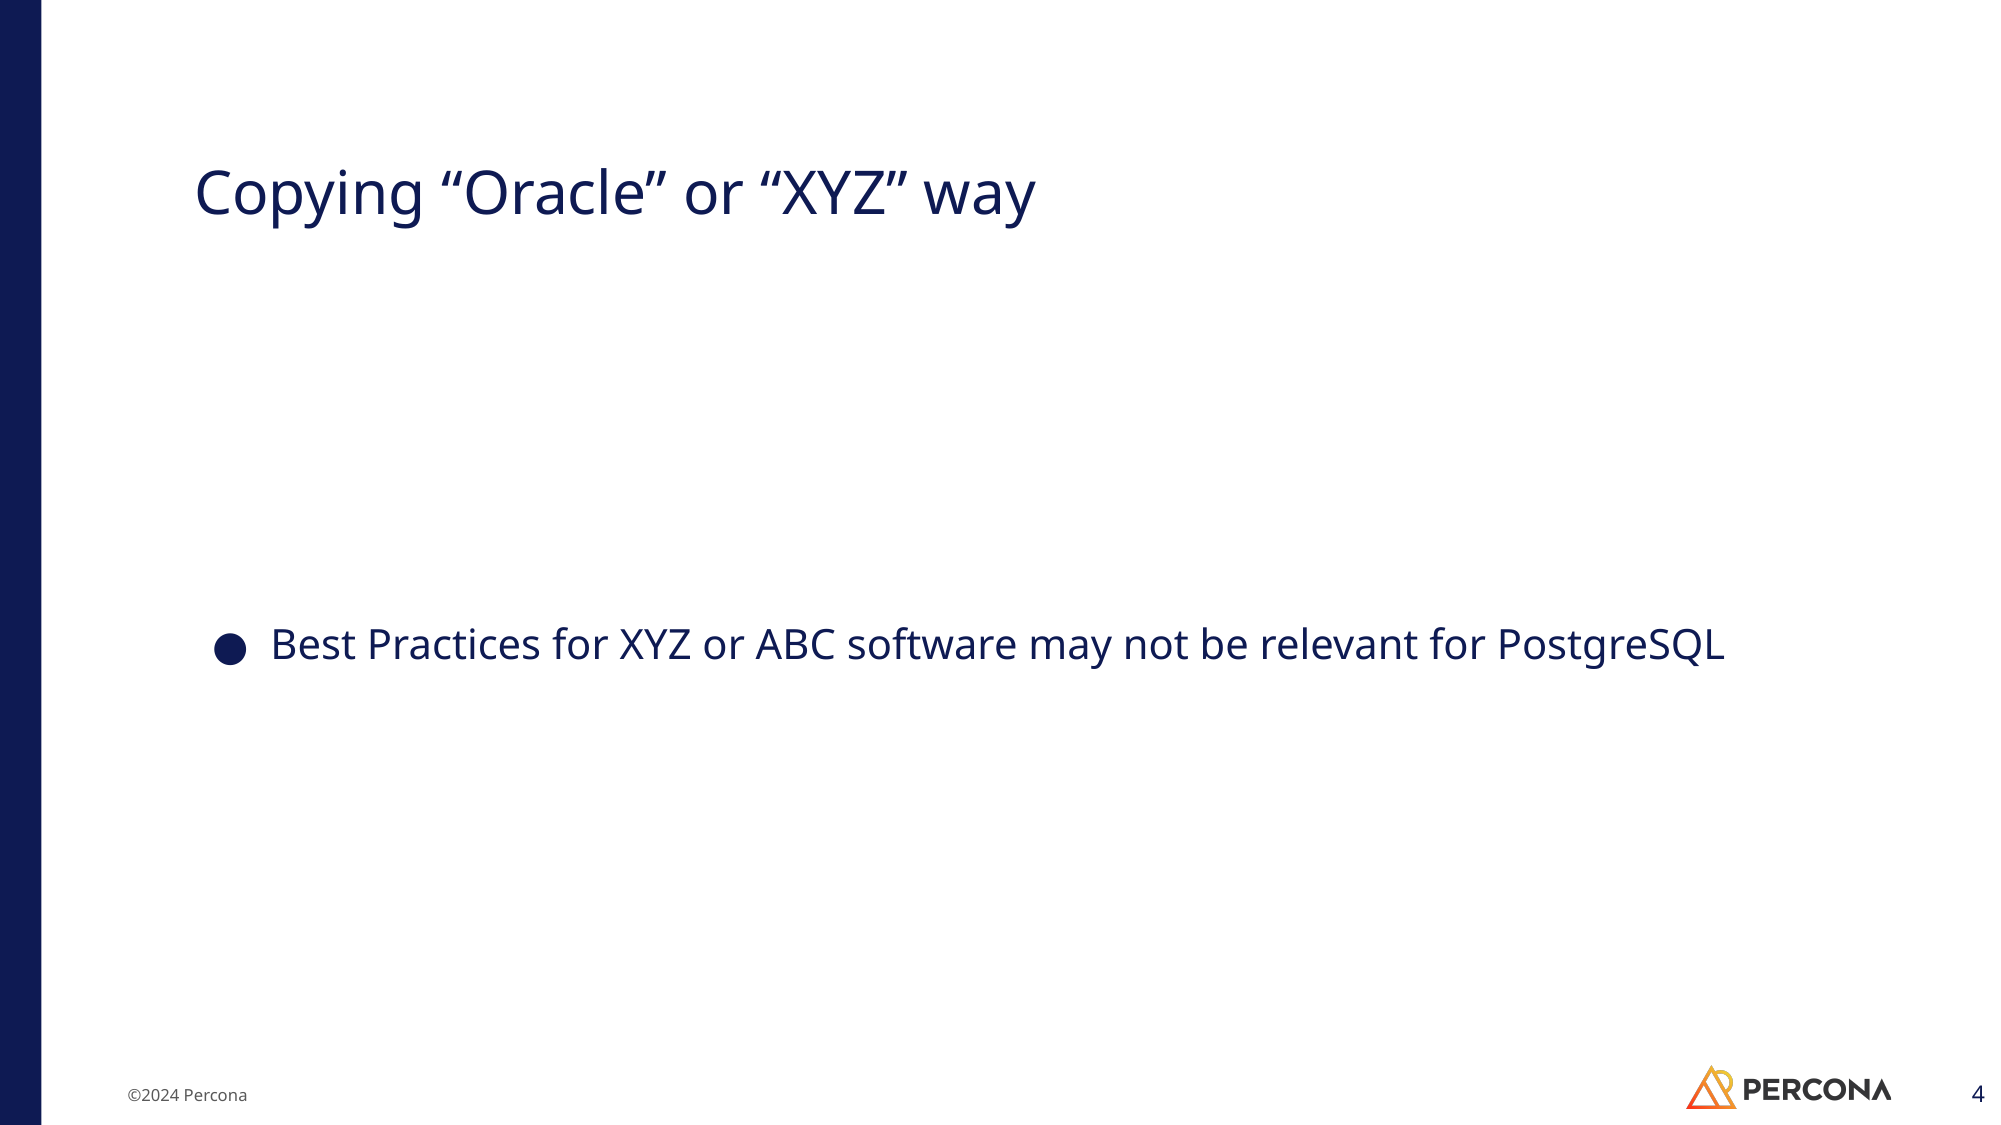

Copying “Oracle” or “XYZ” way
# Best Practices for XYZ or ABC software may not be relevant for PostgreSQL